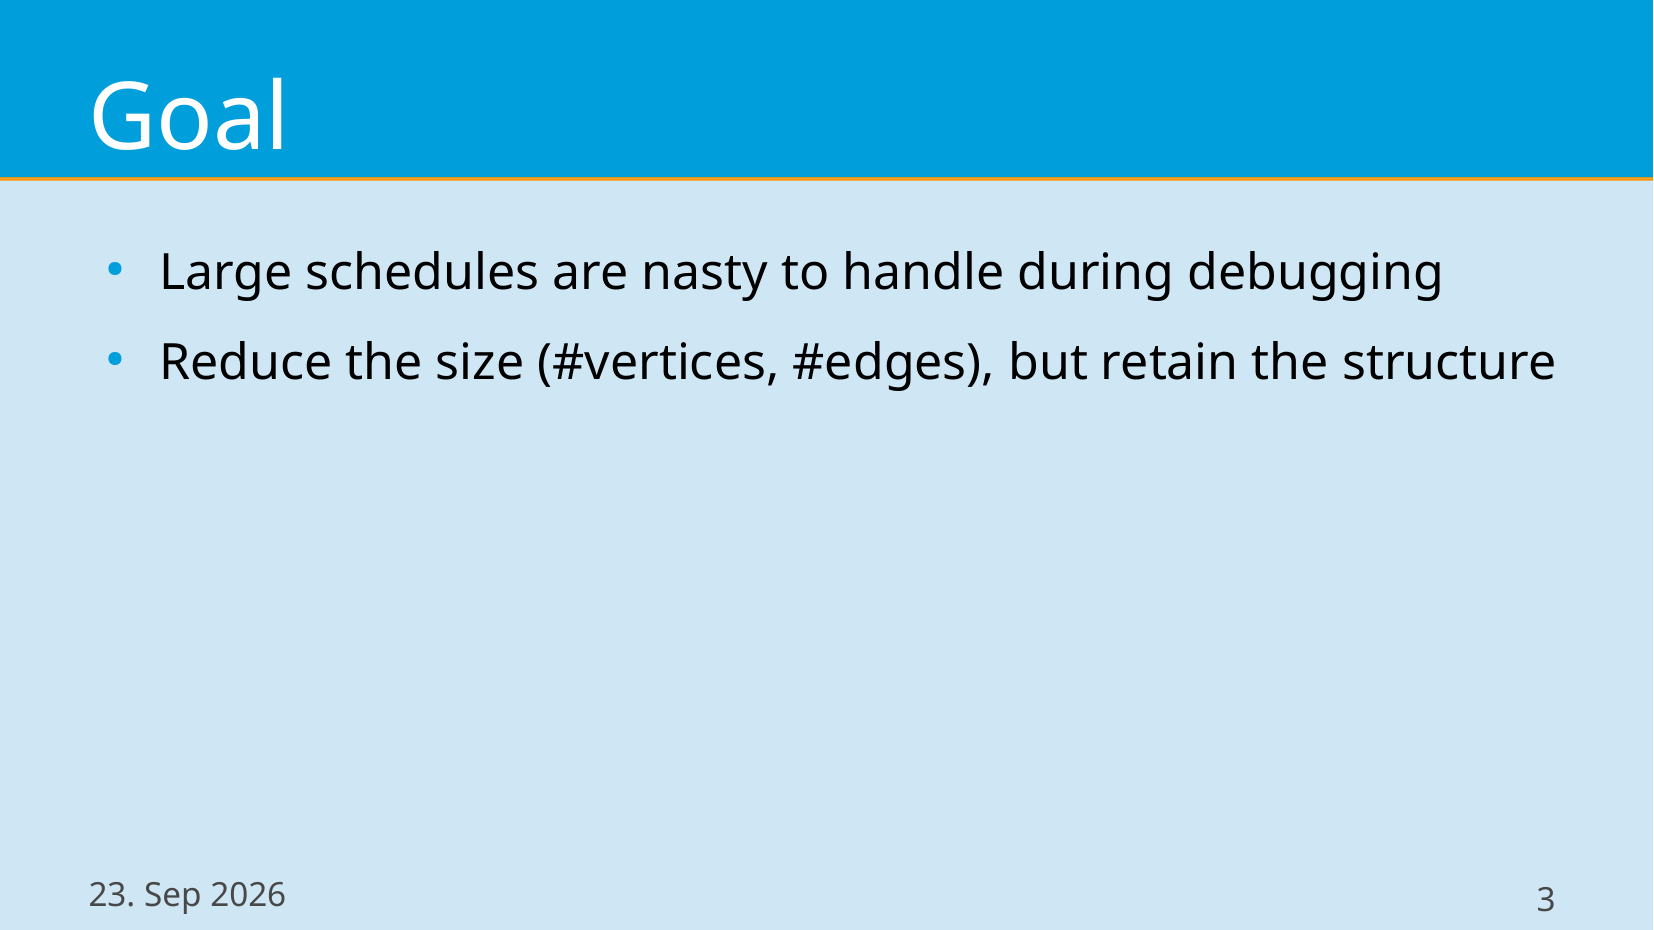

# Goal
Large schedules are nasty to handle during debugging
Reduce the size (#vertices, #edges), but retain the structure
3